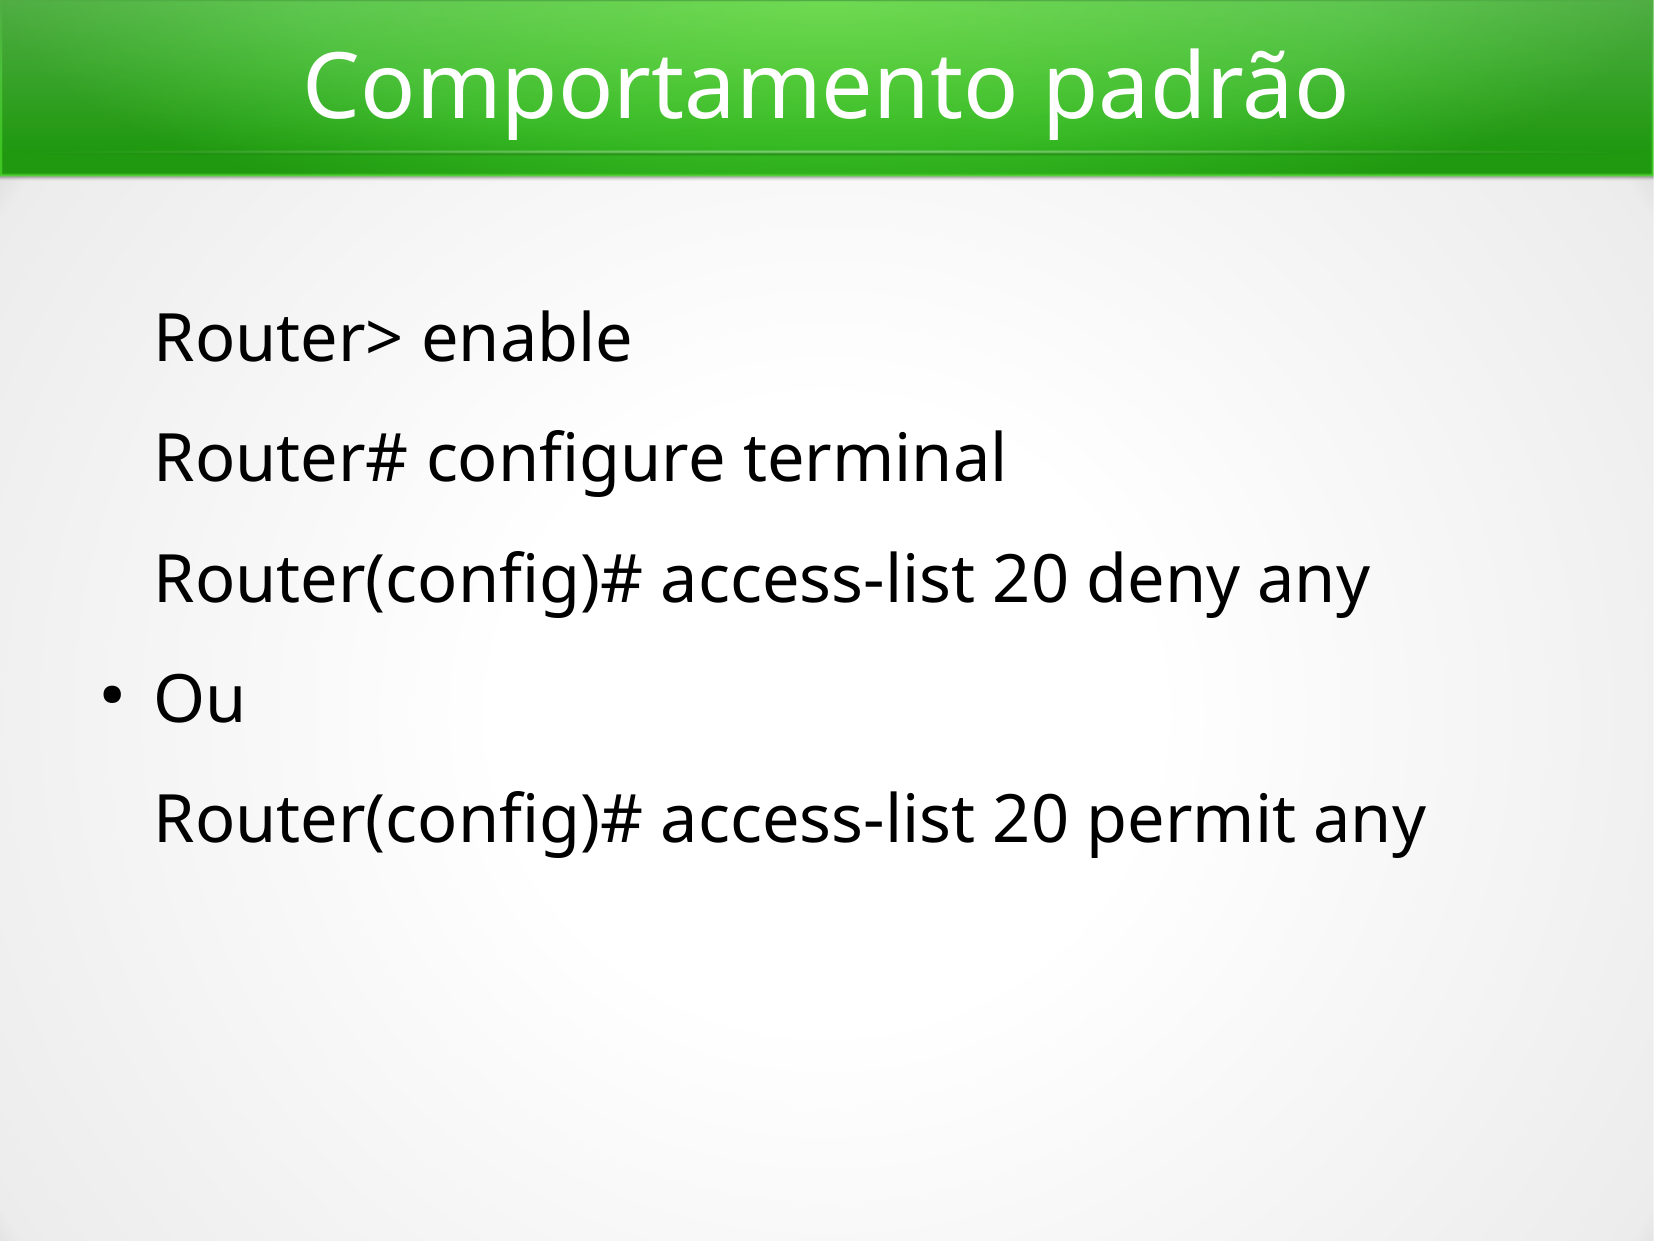

# Comportamento padrão
Router> enable
Router# configure terminal
Router(config)# access-list 20 deny any
Ou
Router(config)# access-list 20 permit any